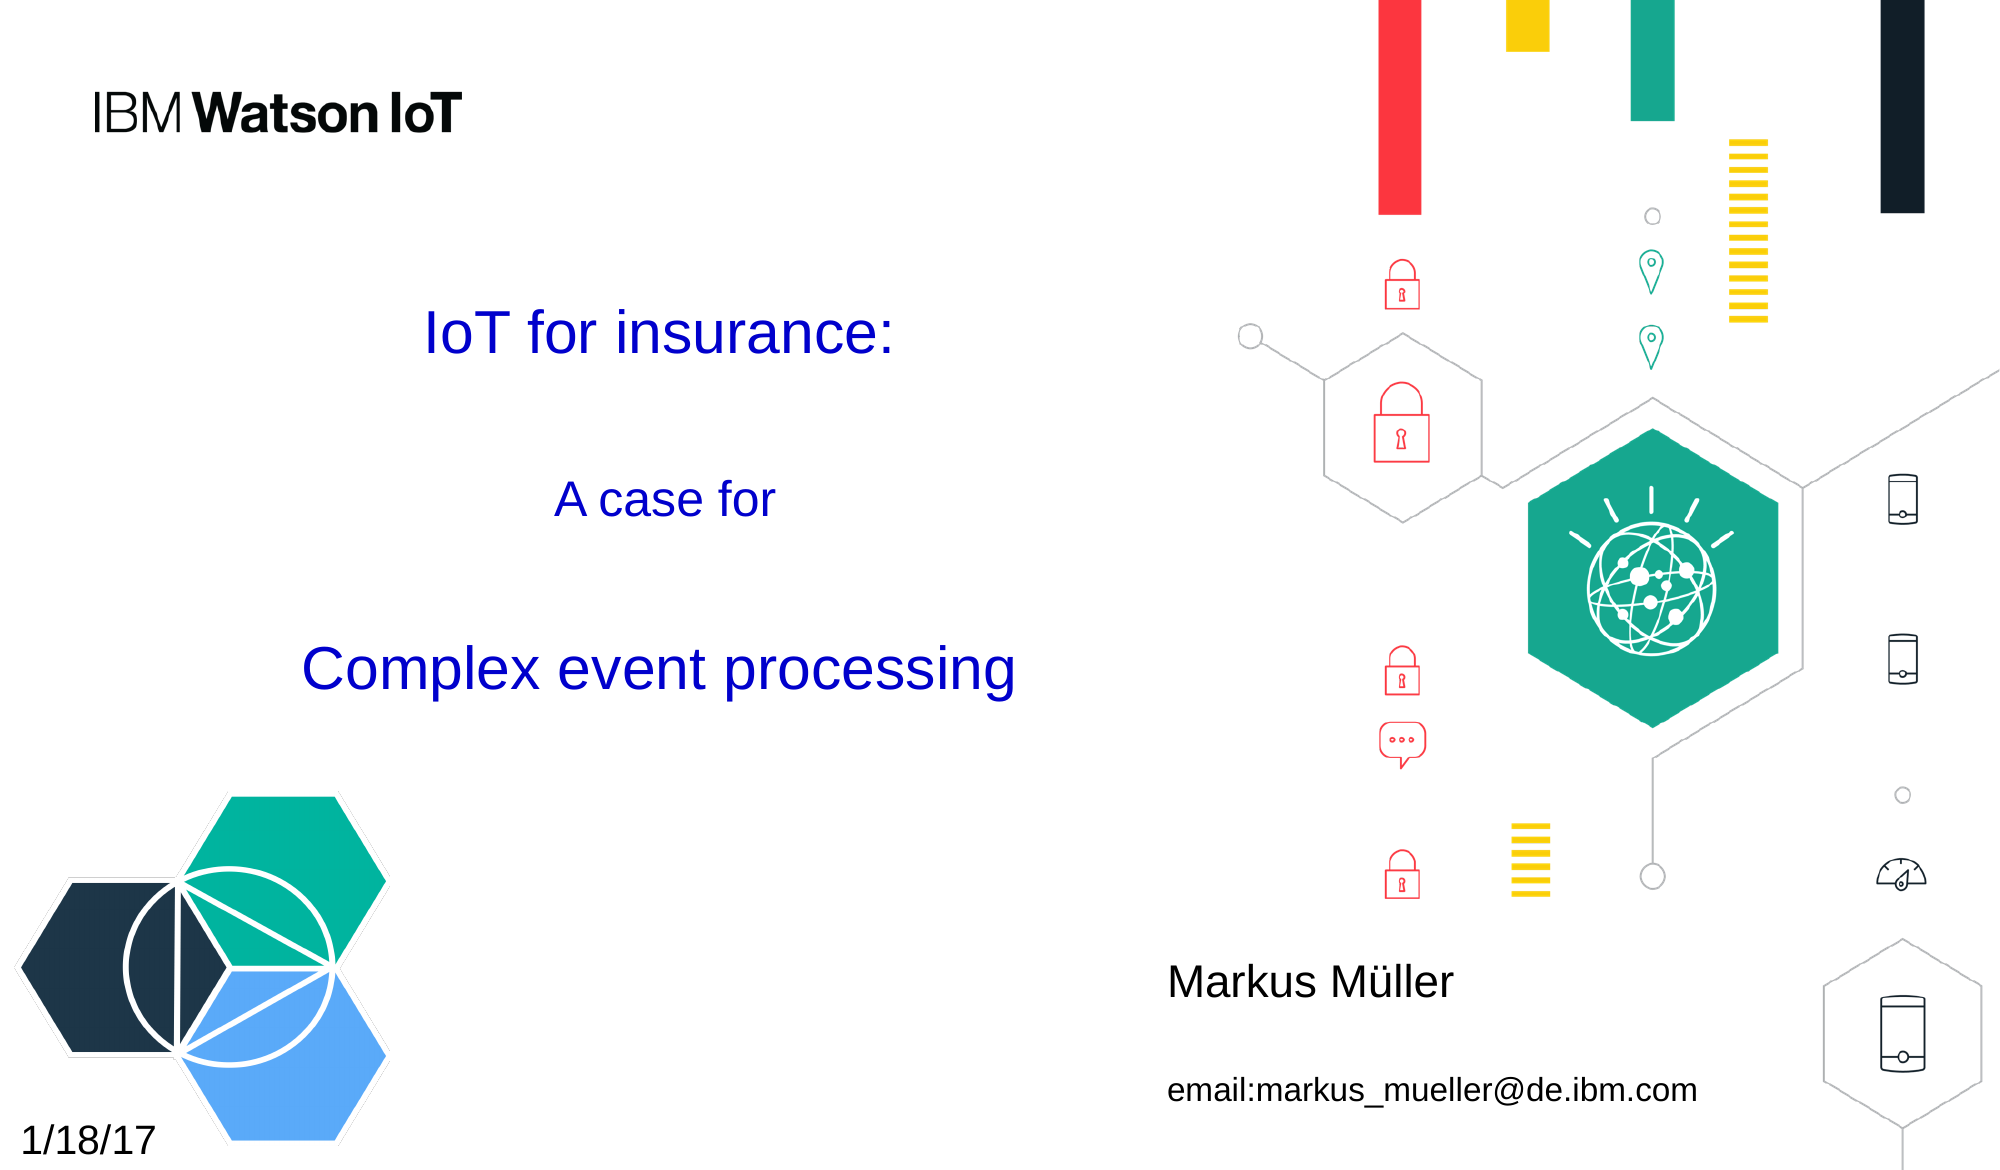

# IoT for insurance: A case for Complex event processing
Markus Müller
email:markus_mueller@de.ibm.com
1/18/17